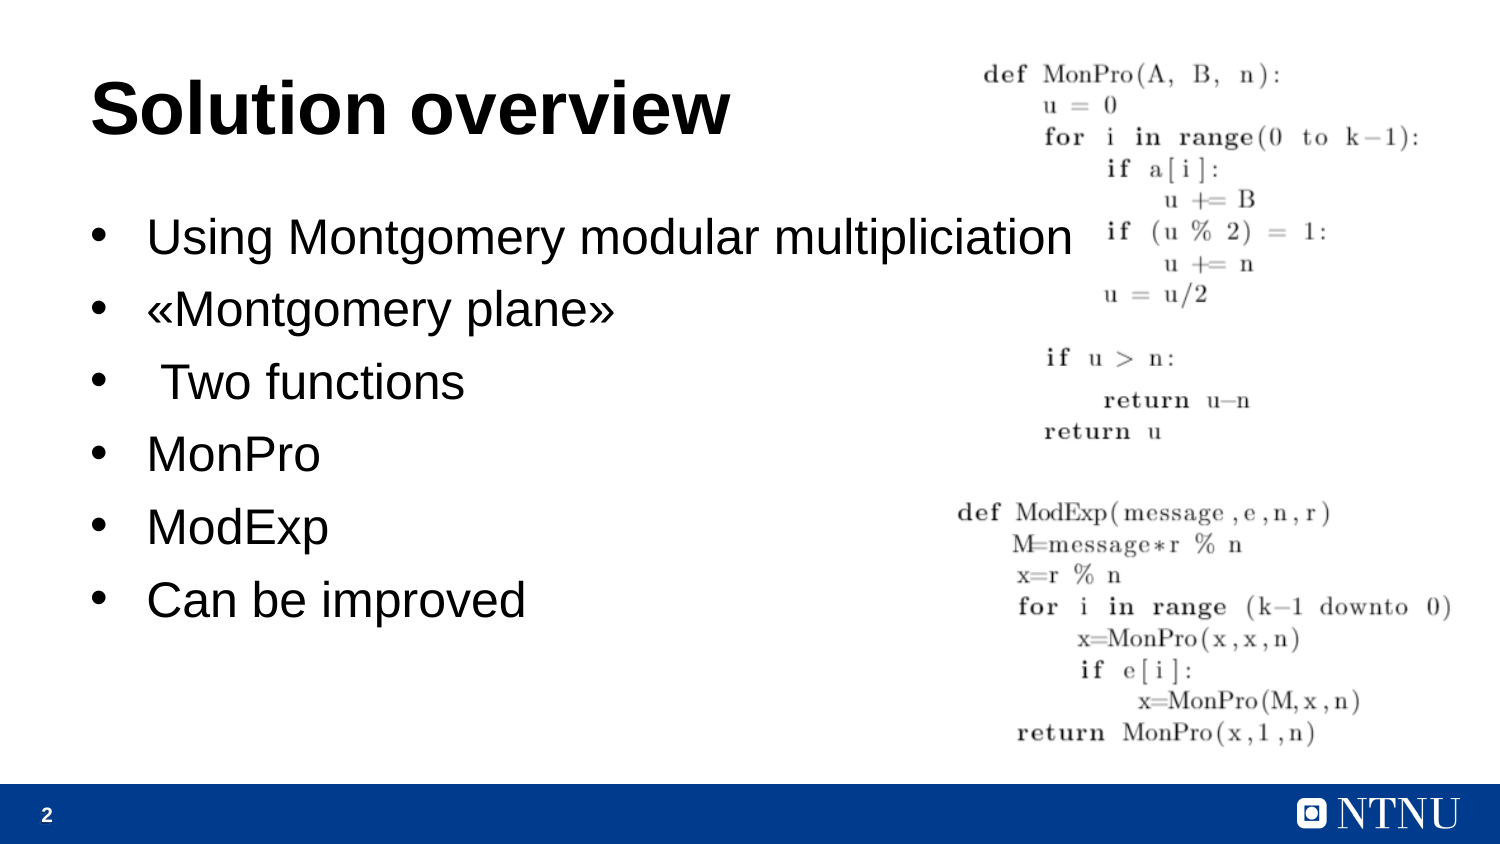

# Solution overview
Using Montgomery modular multipliciation
«Montgomery plane»
 Two functions
MonPro
ModExp
Can be improved